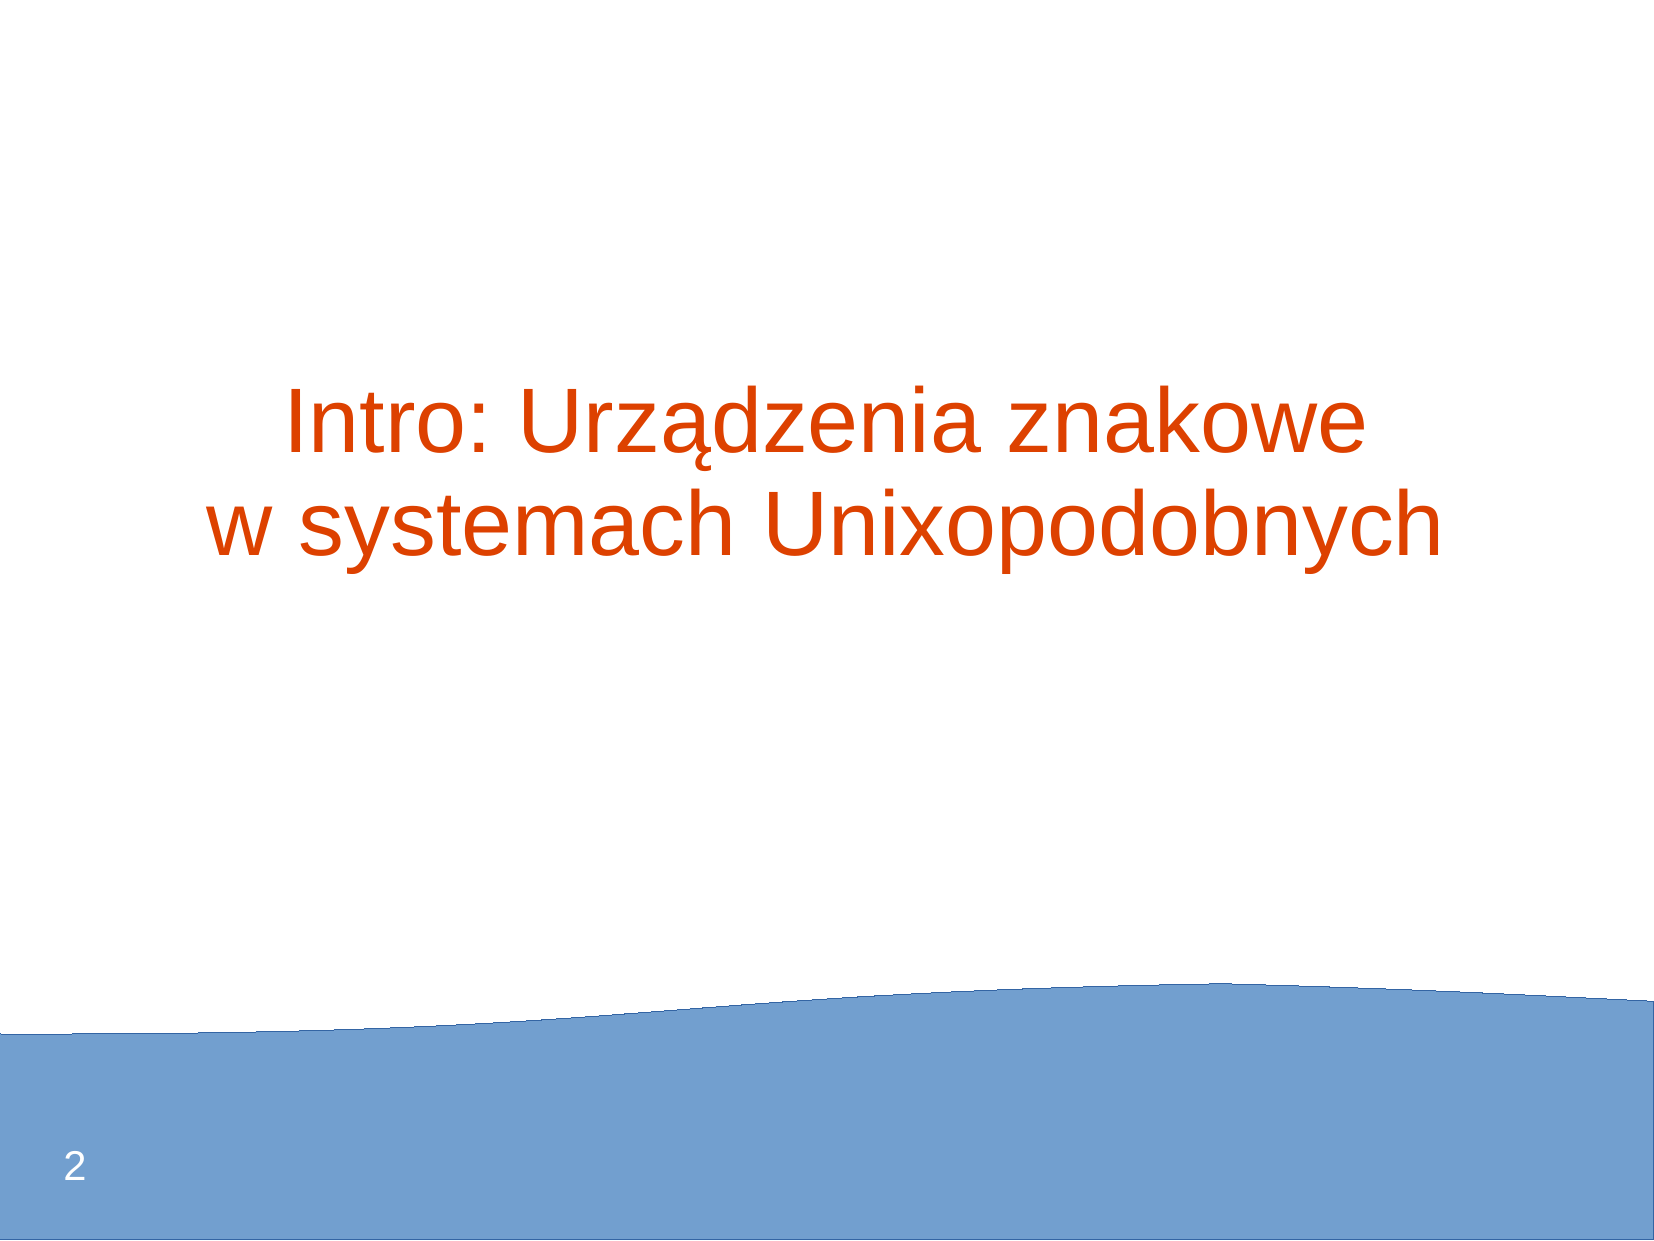

# Intro: Urządzenia znakowe w systemach Unixopodobnych